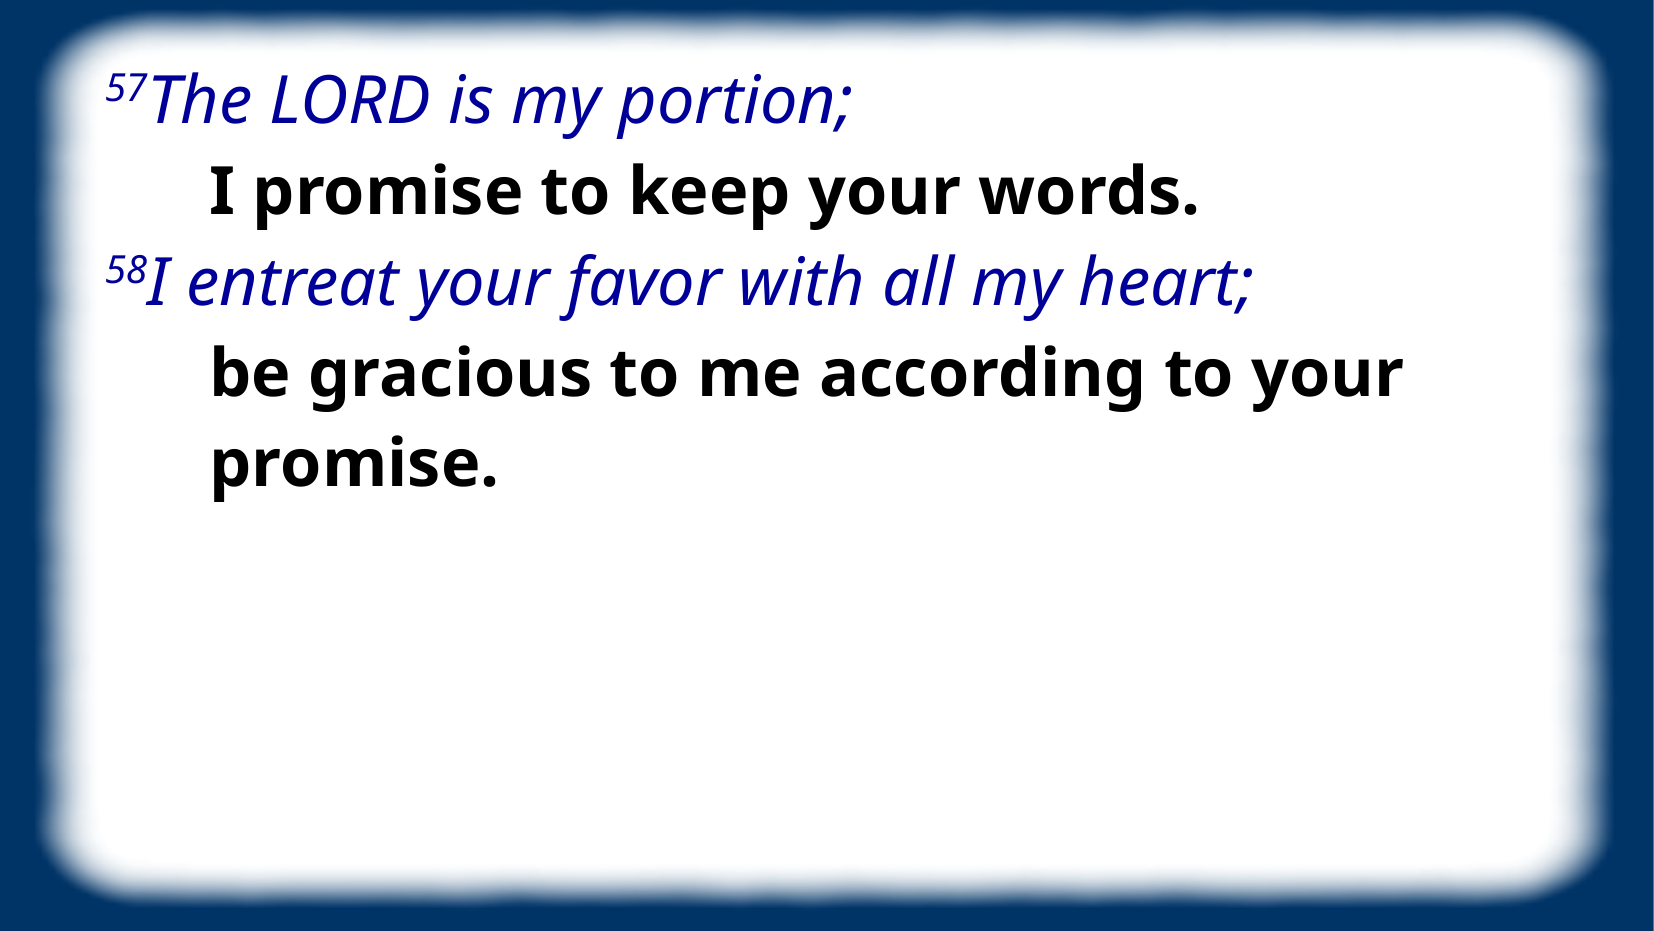

57The LORD is my portion;
 I promise to keep your words.
58I entreat your favor with all my heart;
 be gracious to me according to your
 promise.